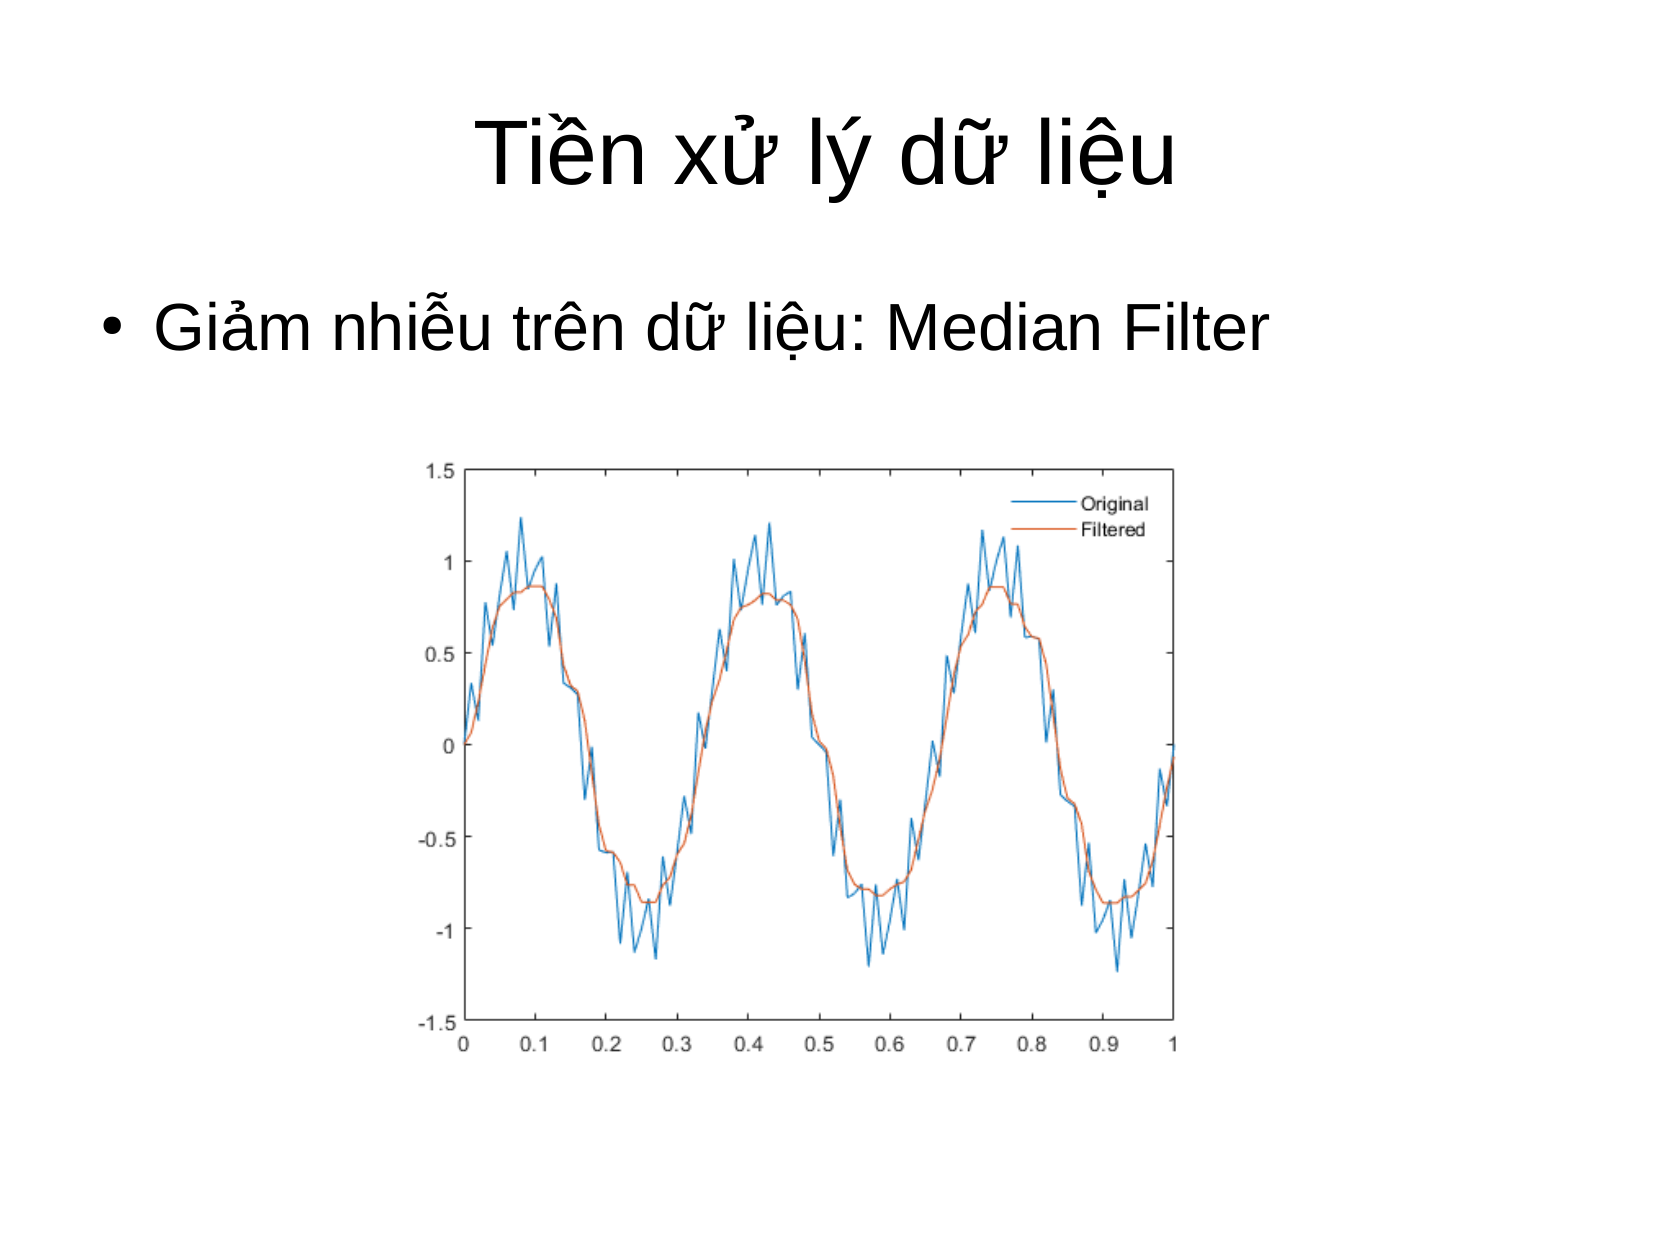

# Tiền xử lý dữ liệu
Giảm nhiễu trên dữ liệu: Median Filter